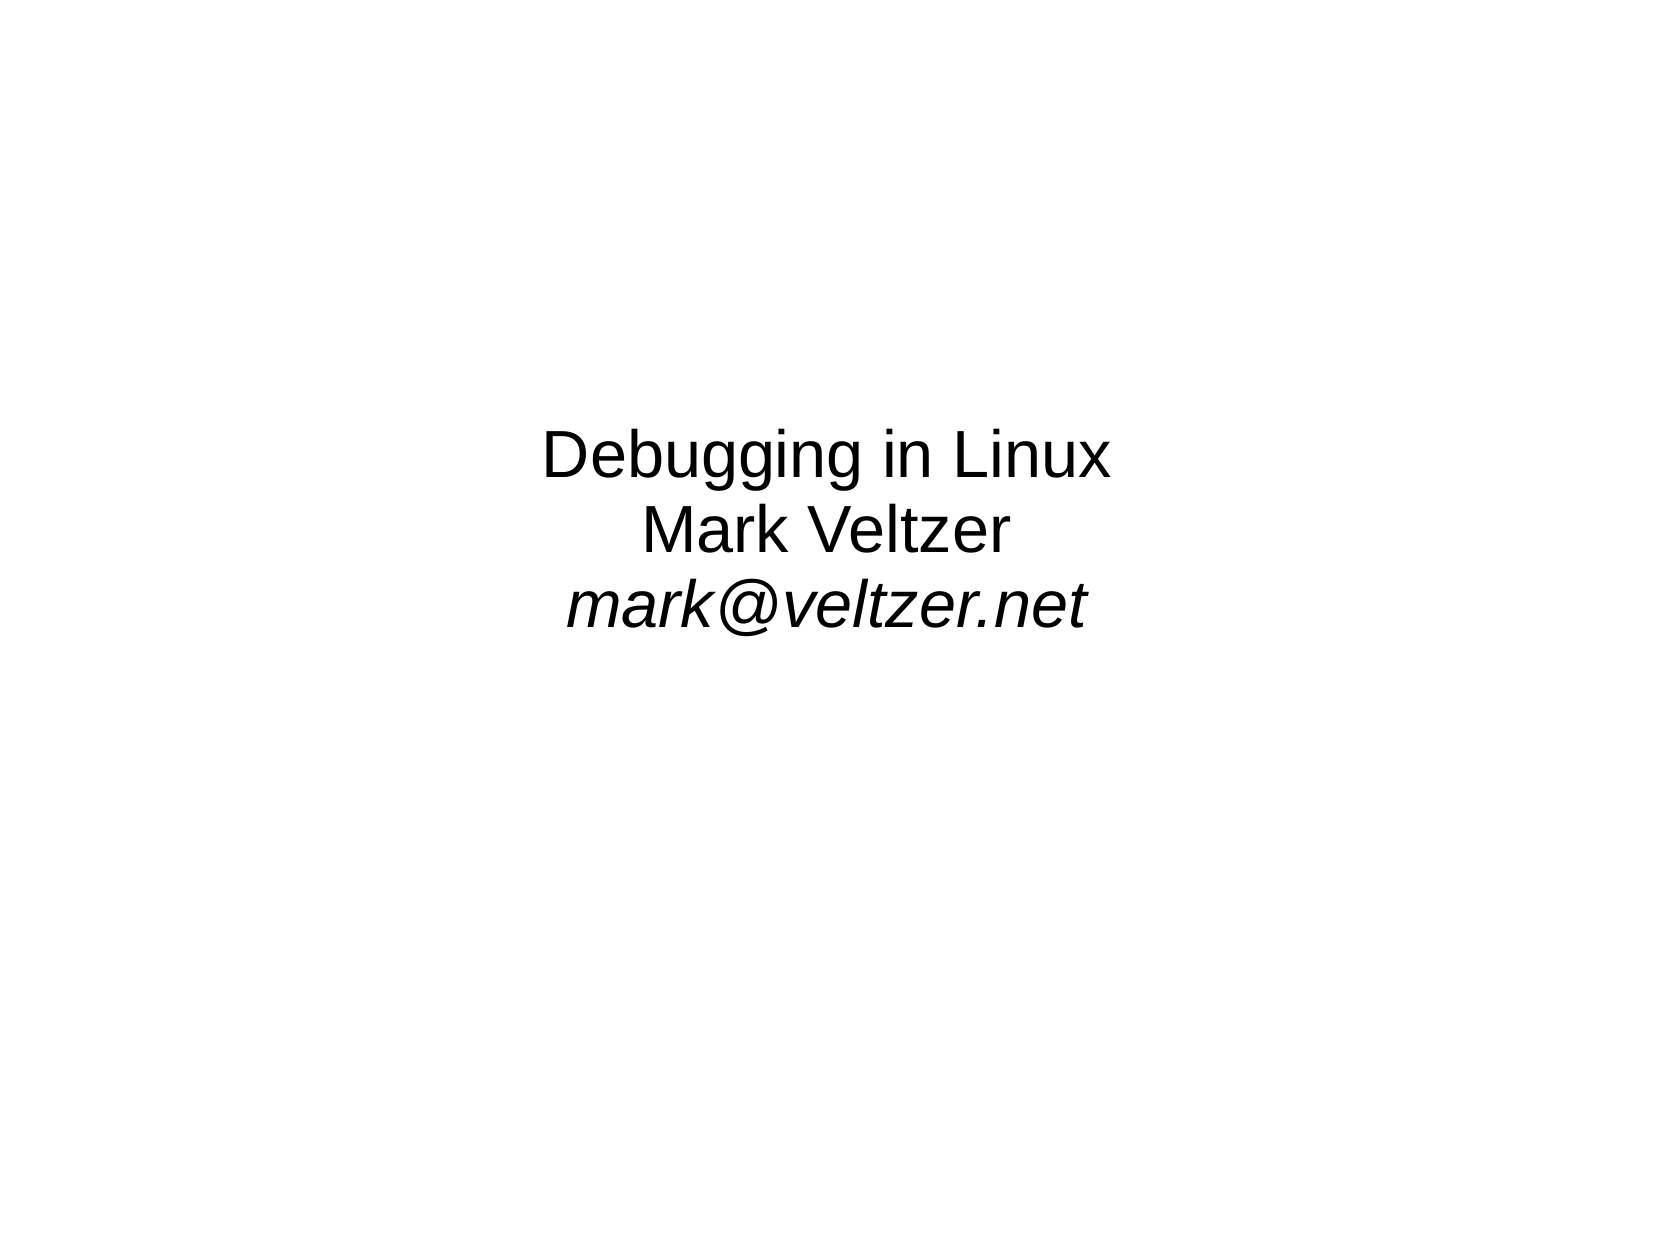

# Debugging in Linux
Mark Veltzer
mark@veltzer.net